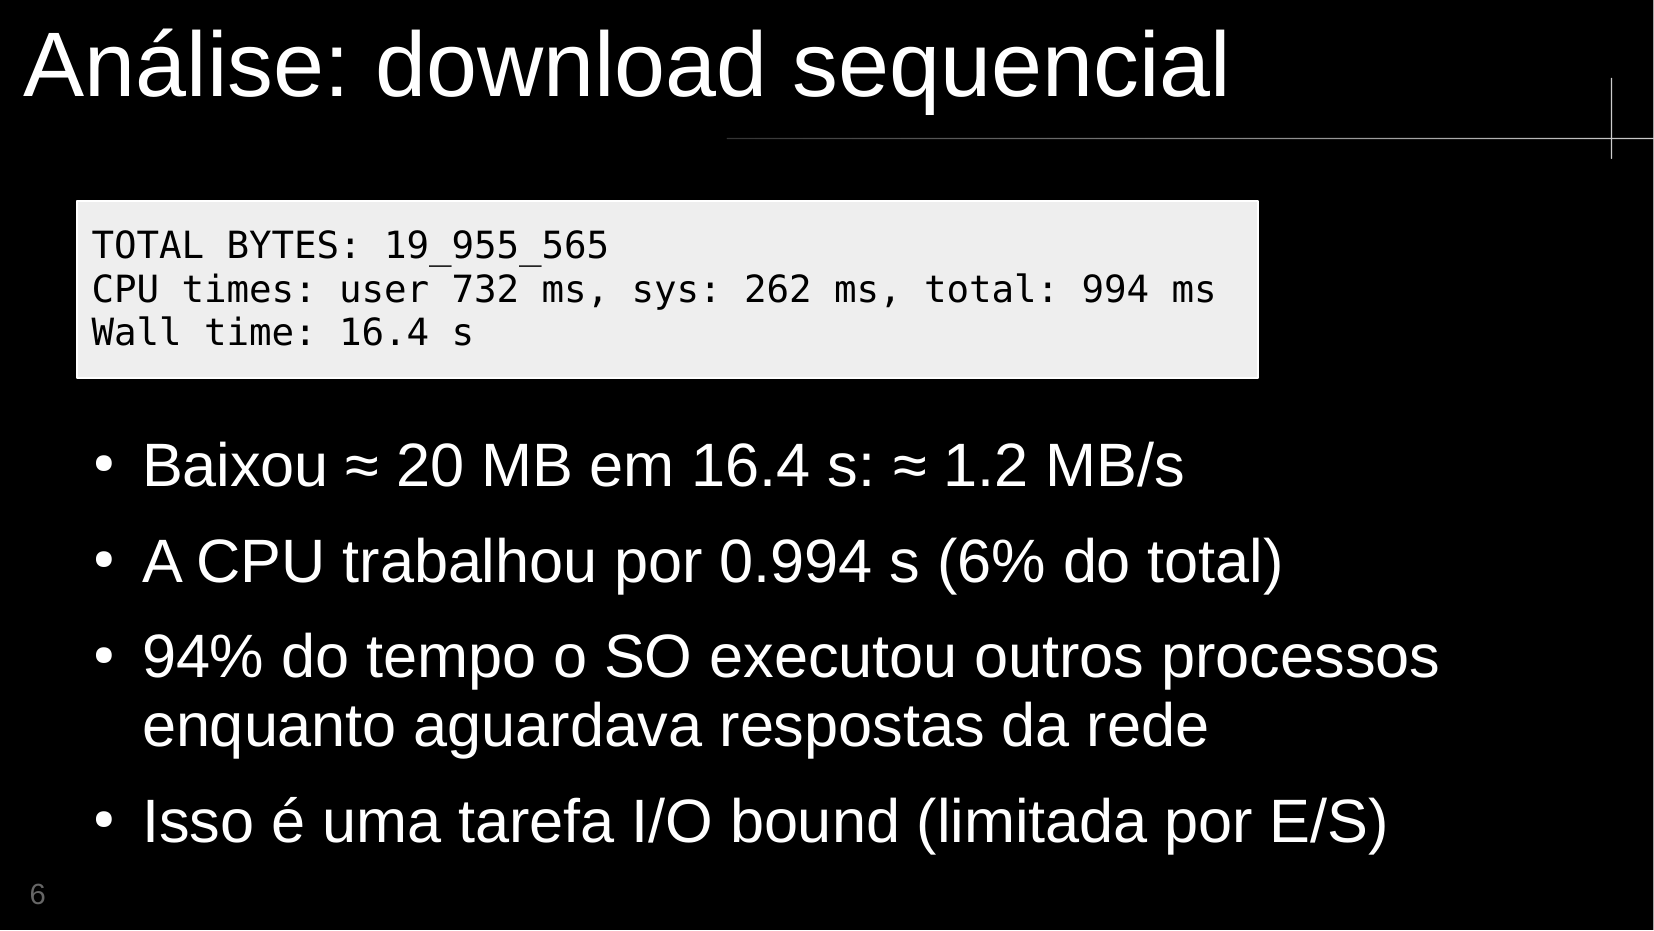

# Análise: download sequencial
TOTAL BYTES: 19_955_565
CPU times: user 732 ms, sys: 262 ms, total: 994 ms
Wall time: 16.4 s
Baixou ≈ 20 MB em 16.4 s: ≈ 1.2 MB/s
A CPU trabalhou por 0.994 s (6% do total)
94% do tempo o SO executou outros processos enquanto aguardava respostas da rede
Isso é uma tarefa I/O bound (limitada por E/S)
6